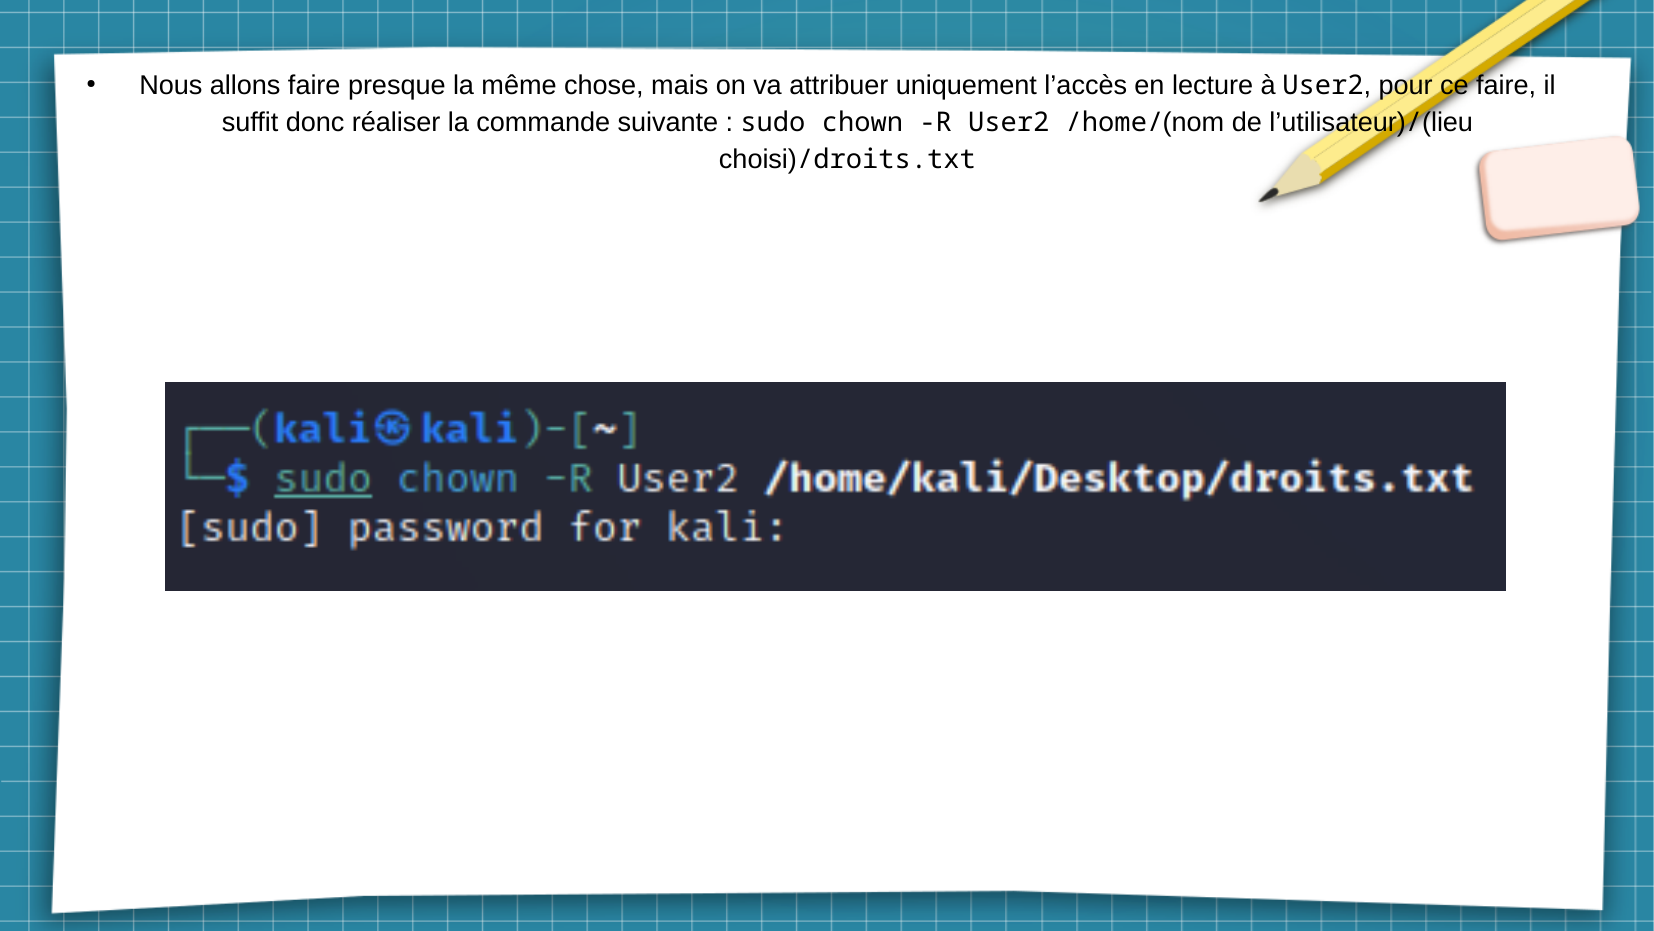

# Nous allons faire presque la même chose, mais on va attribuer uniquement l’accès en lecture à User2, pour ce faire, il suffit donc réaliser la commande suivante : sudo chown -R User2 /home/(nom de l’utilisateur)/(lieu choisi)/droits.txt